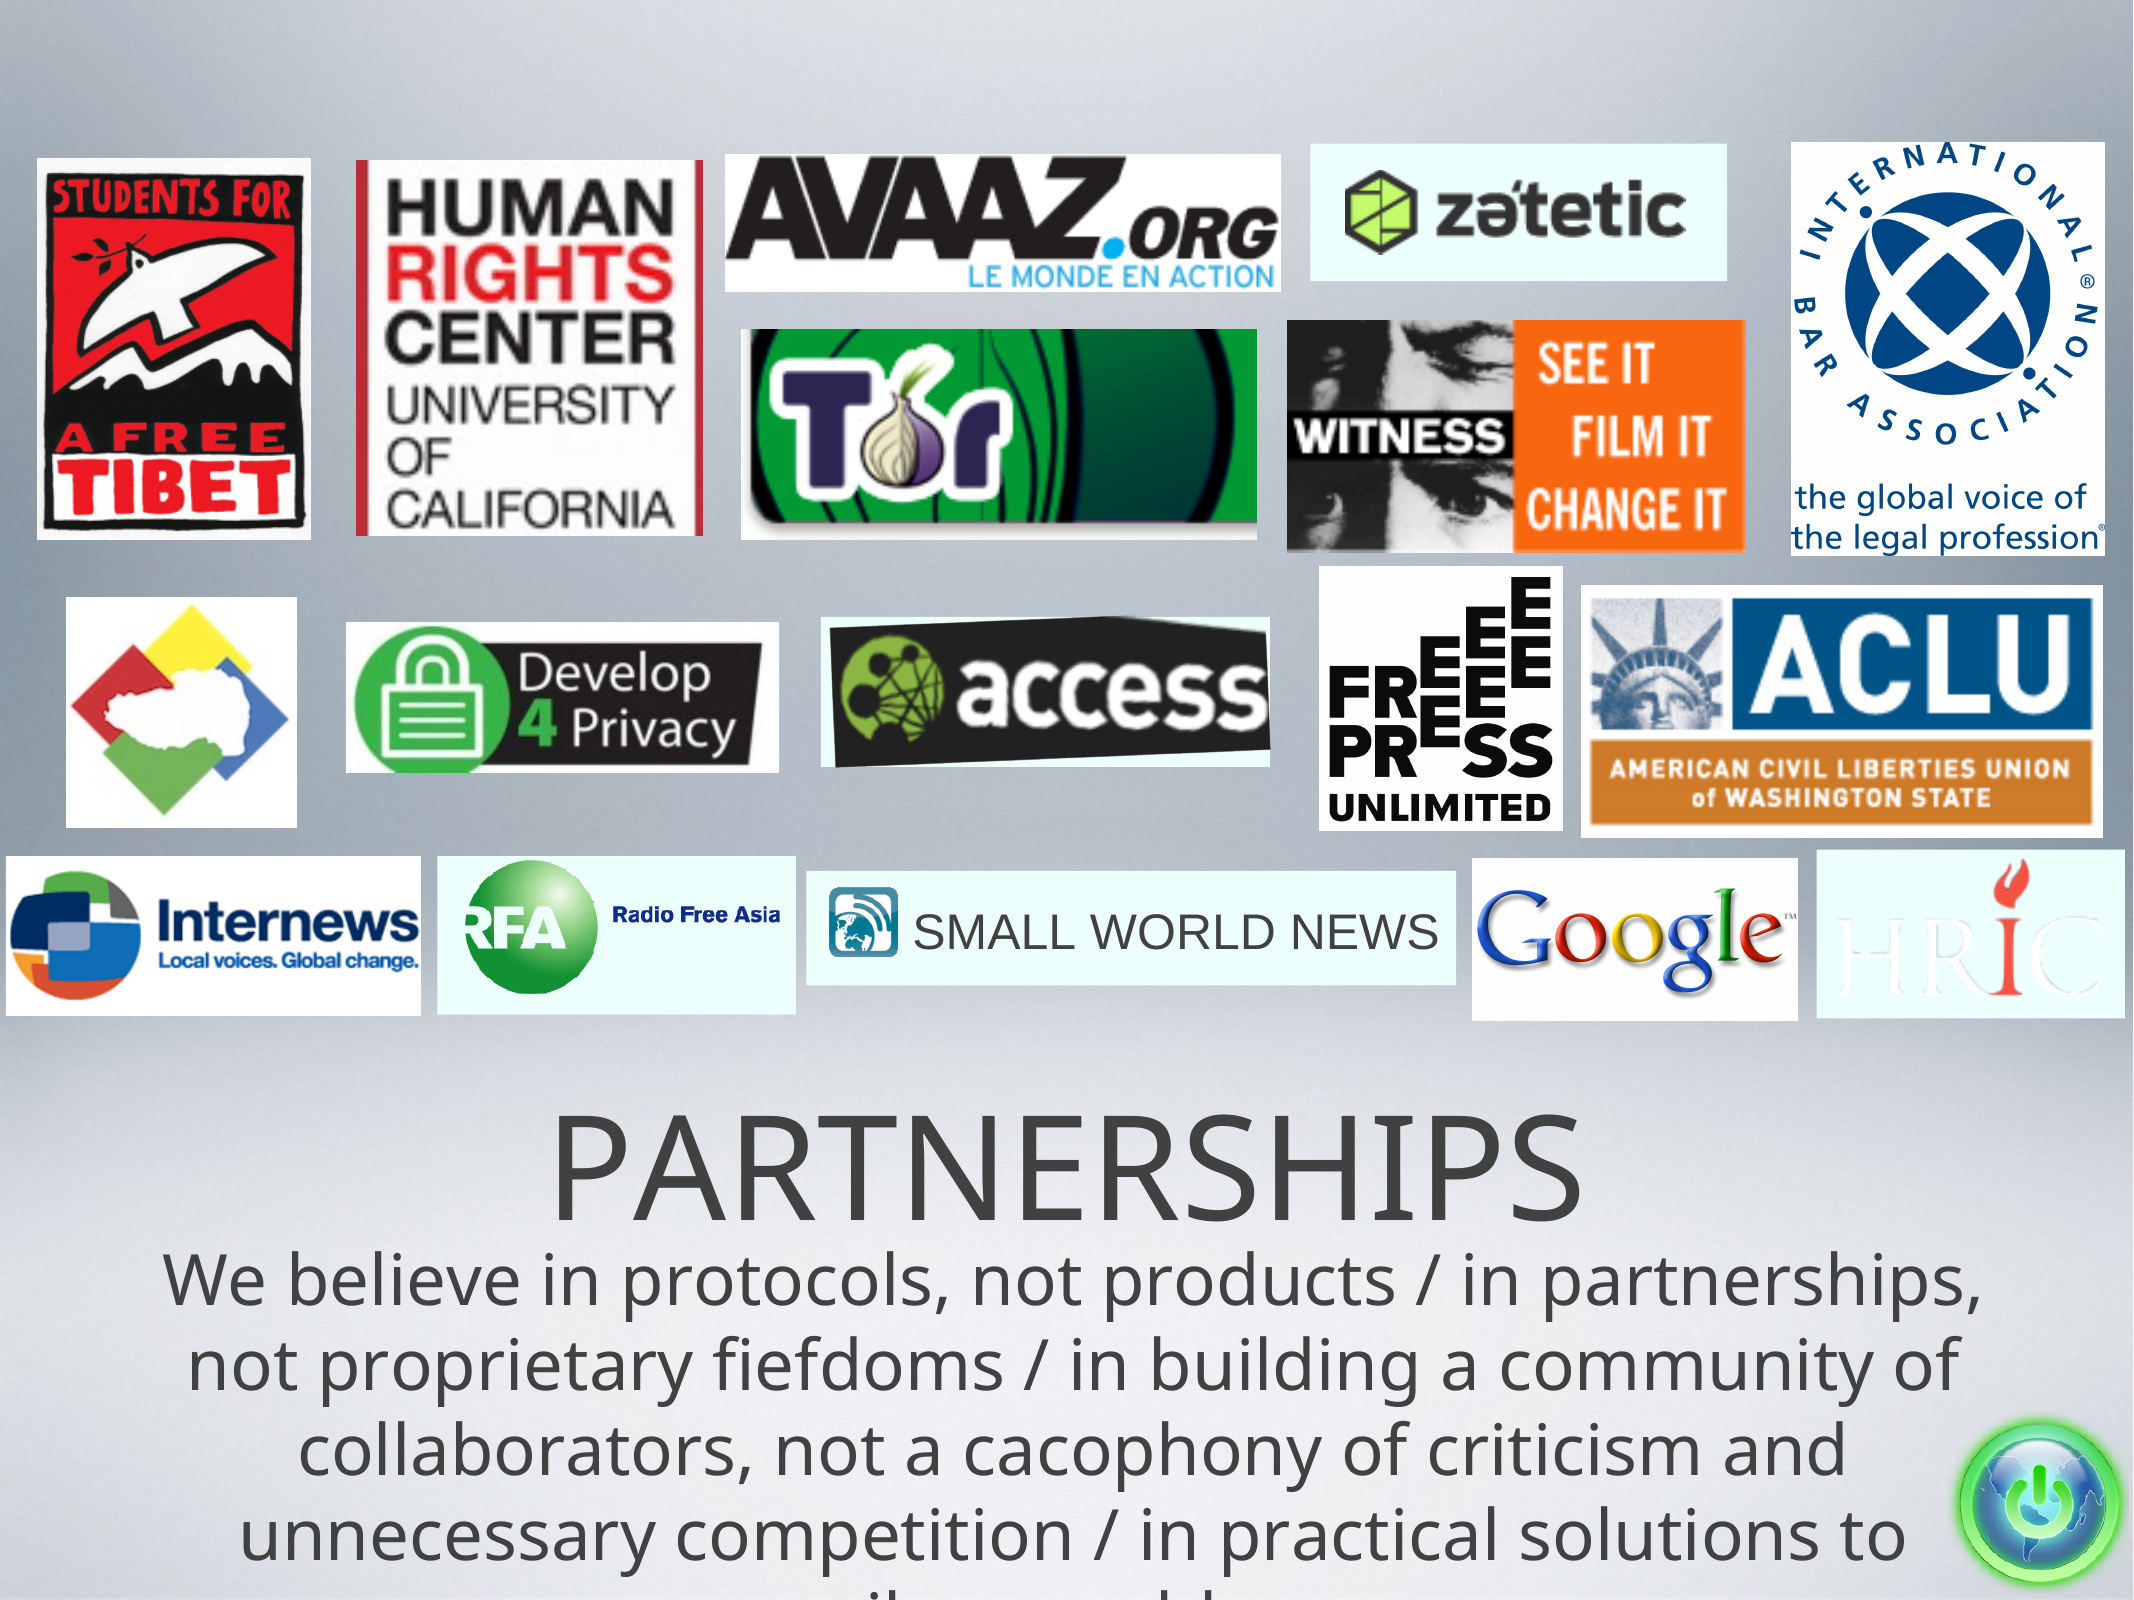

SMALL WORLD NEWS
PARTNERSHIPS
# We believe in protocols, not products / in partnerships, not proprietary fiefdoms / in building a community of collaborators, not a cacophony of criticism and unnecessary competition / in practical solutions to perilous problems.